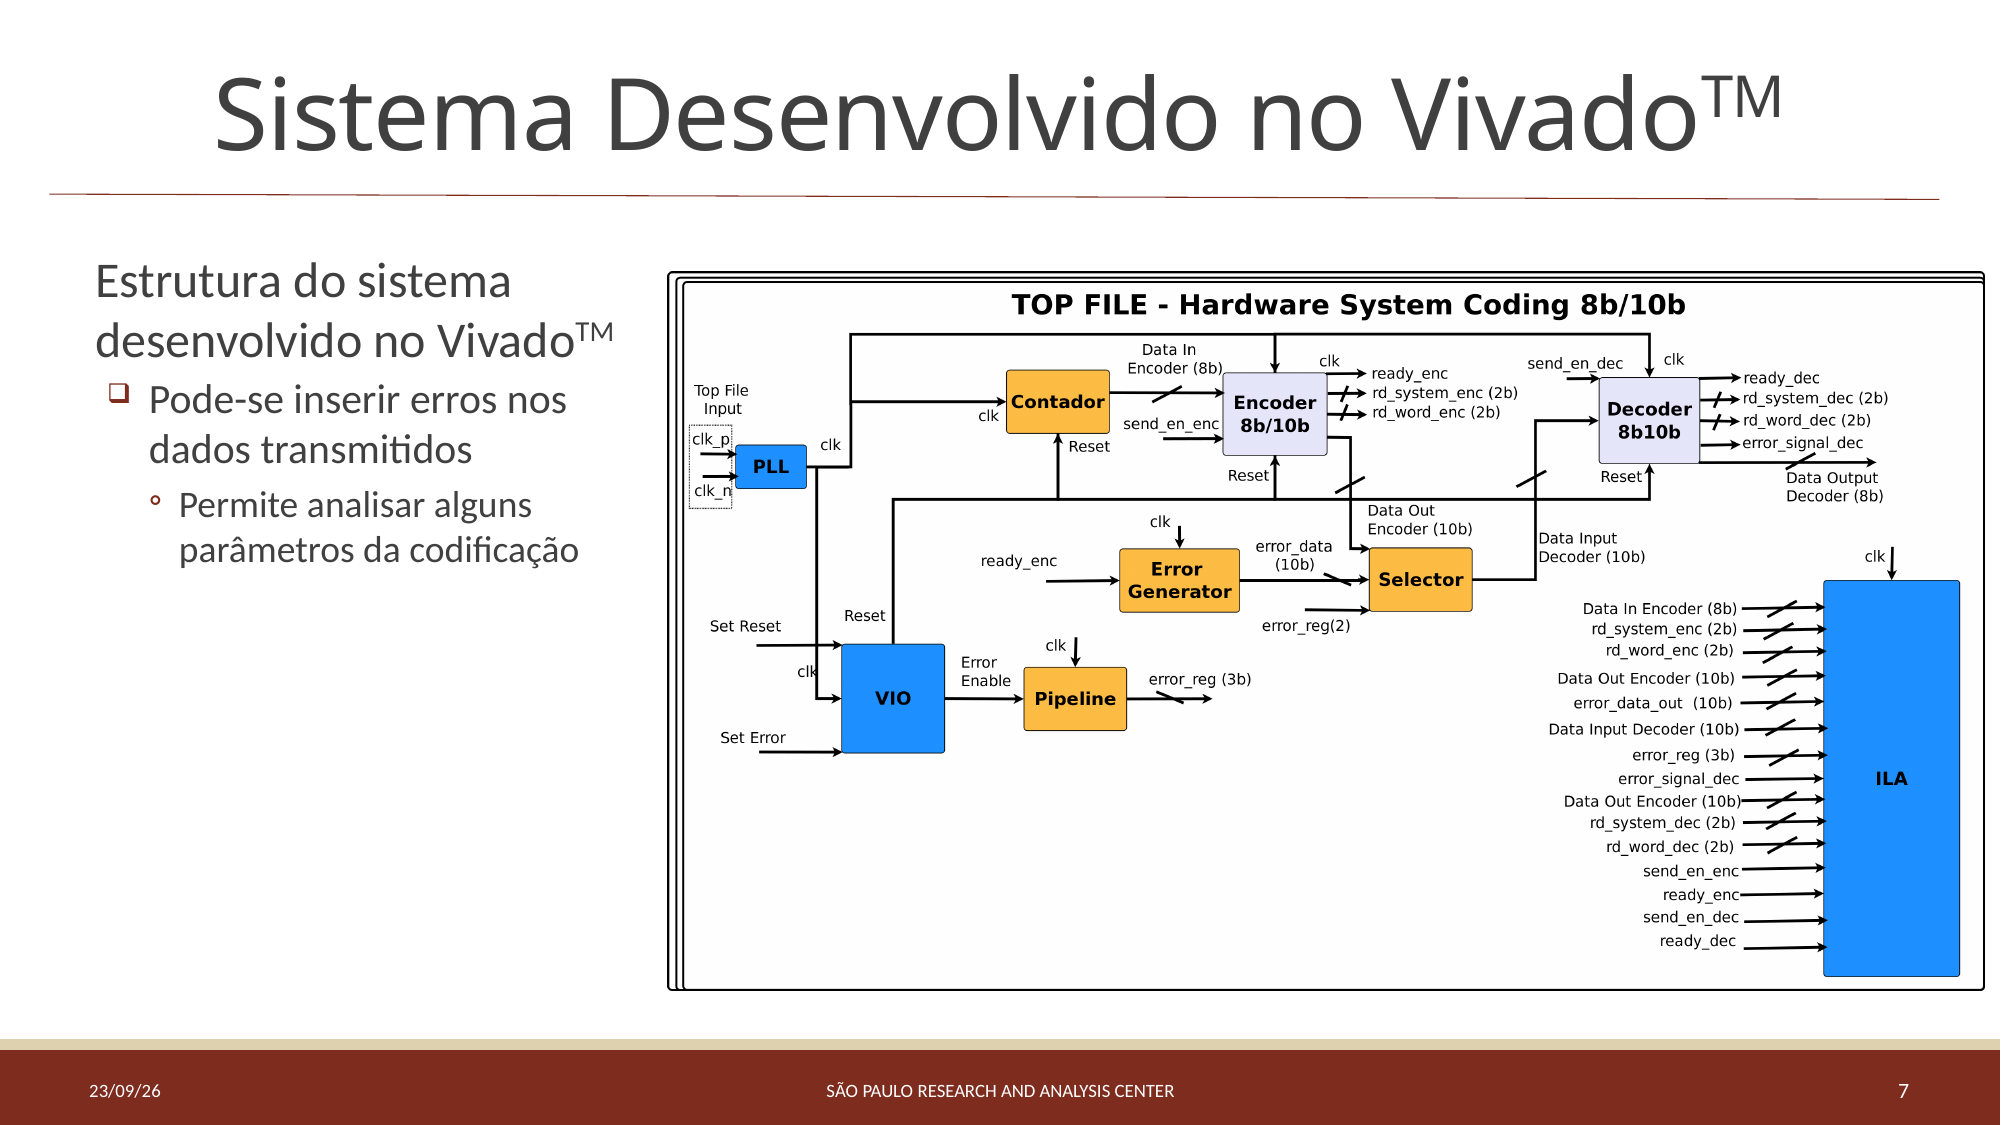

# Sistema Desenvolvido no VivadoTM
Estrutura do sistema desenvolvido no VivadoTM
Pode-se inserir erros nos dados transmitidos
Permite analisar alguns parâmetros da codificação
São Paulo Research and Analysis Center